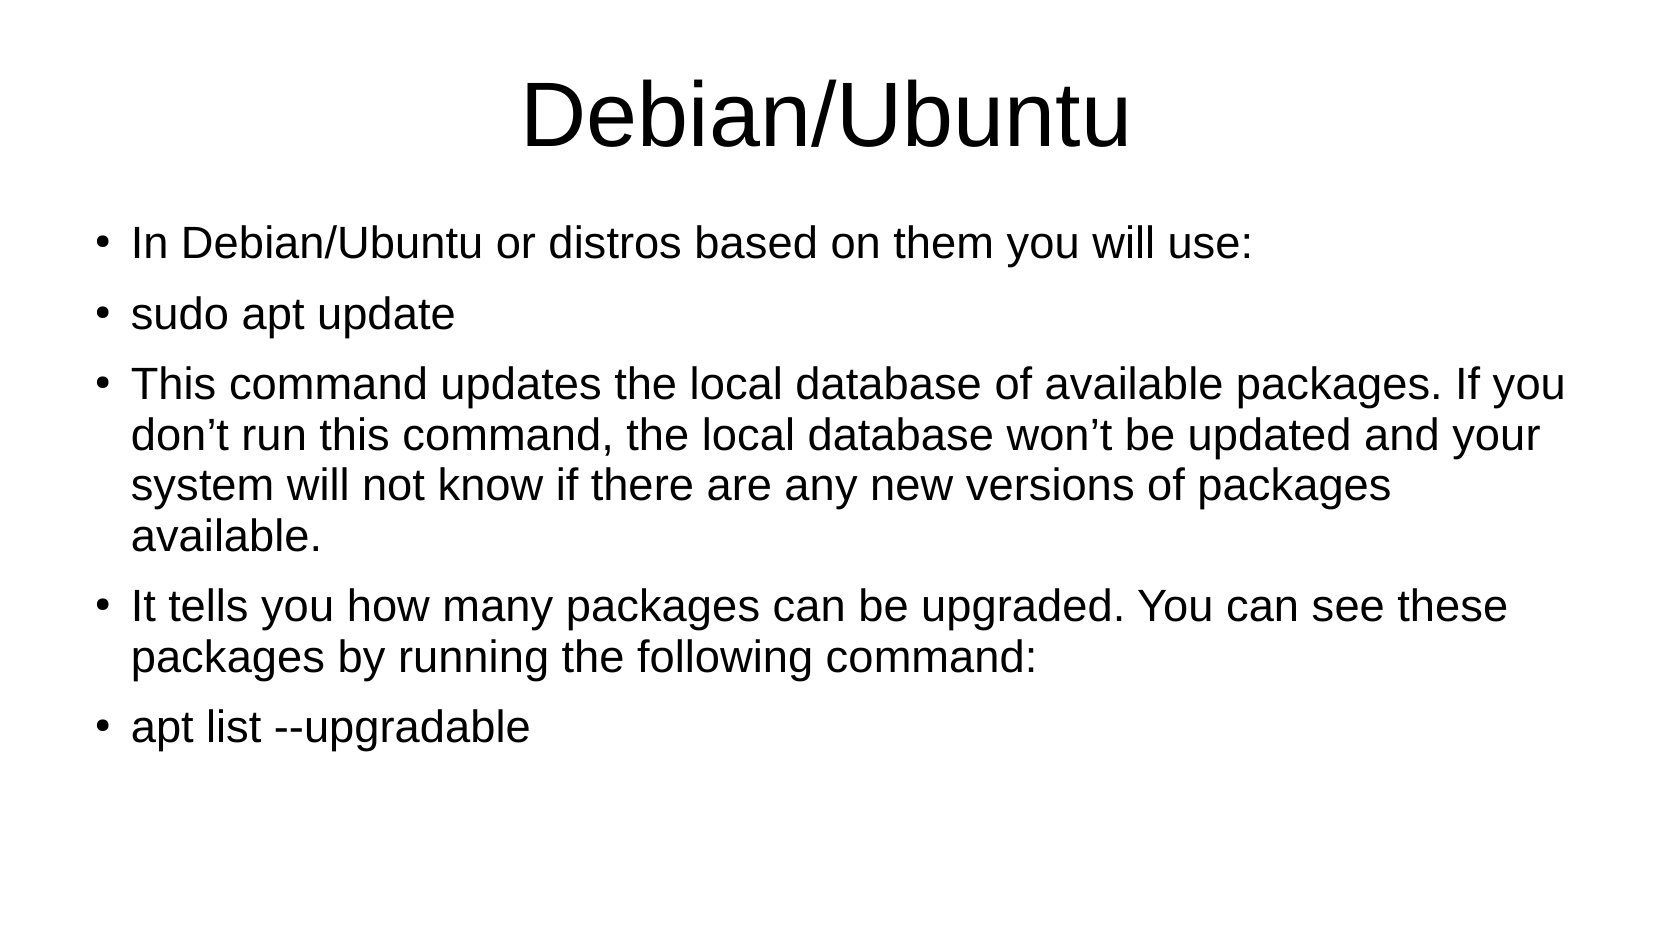

# Debian/Ubuntu
In Debian/Ubuntu or distros based on them you will use:
sudo apt update
This command updates the local database of available packages. If you don’t run this command, the local database won’t be updated and your system will not know if there are any new versions of packages available.
It tells you how many packages can be upgraded. You can see these packages by running the following command:
apt list --upgradable